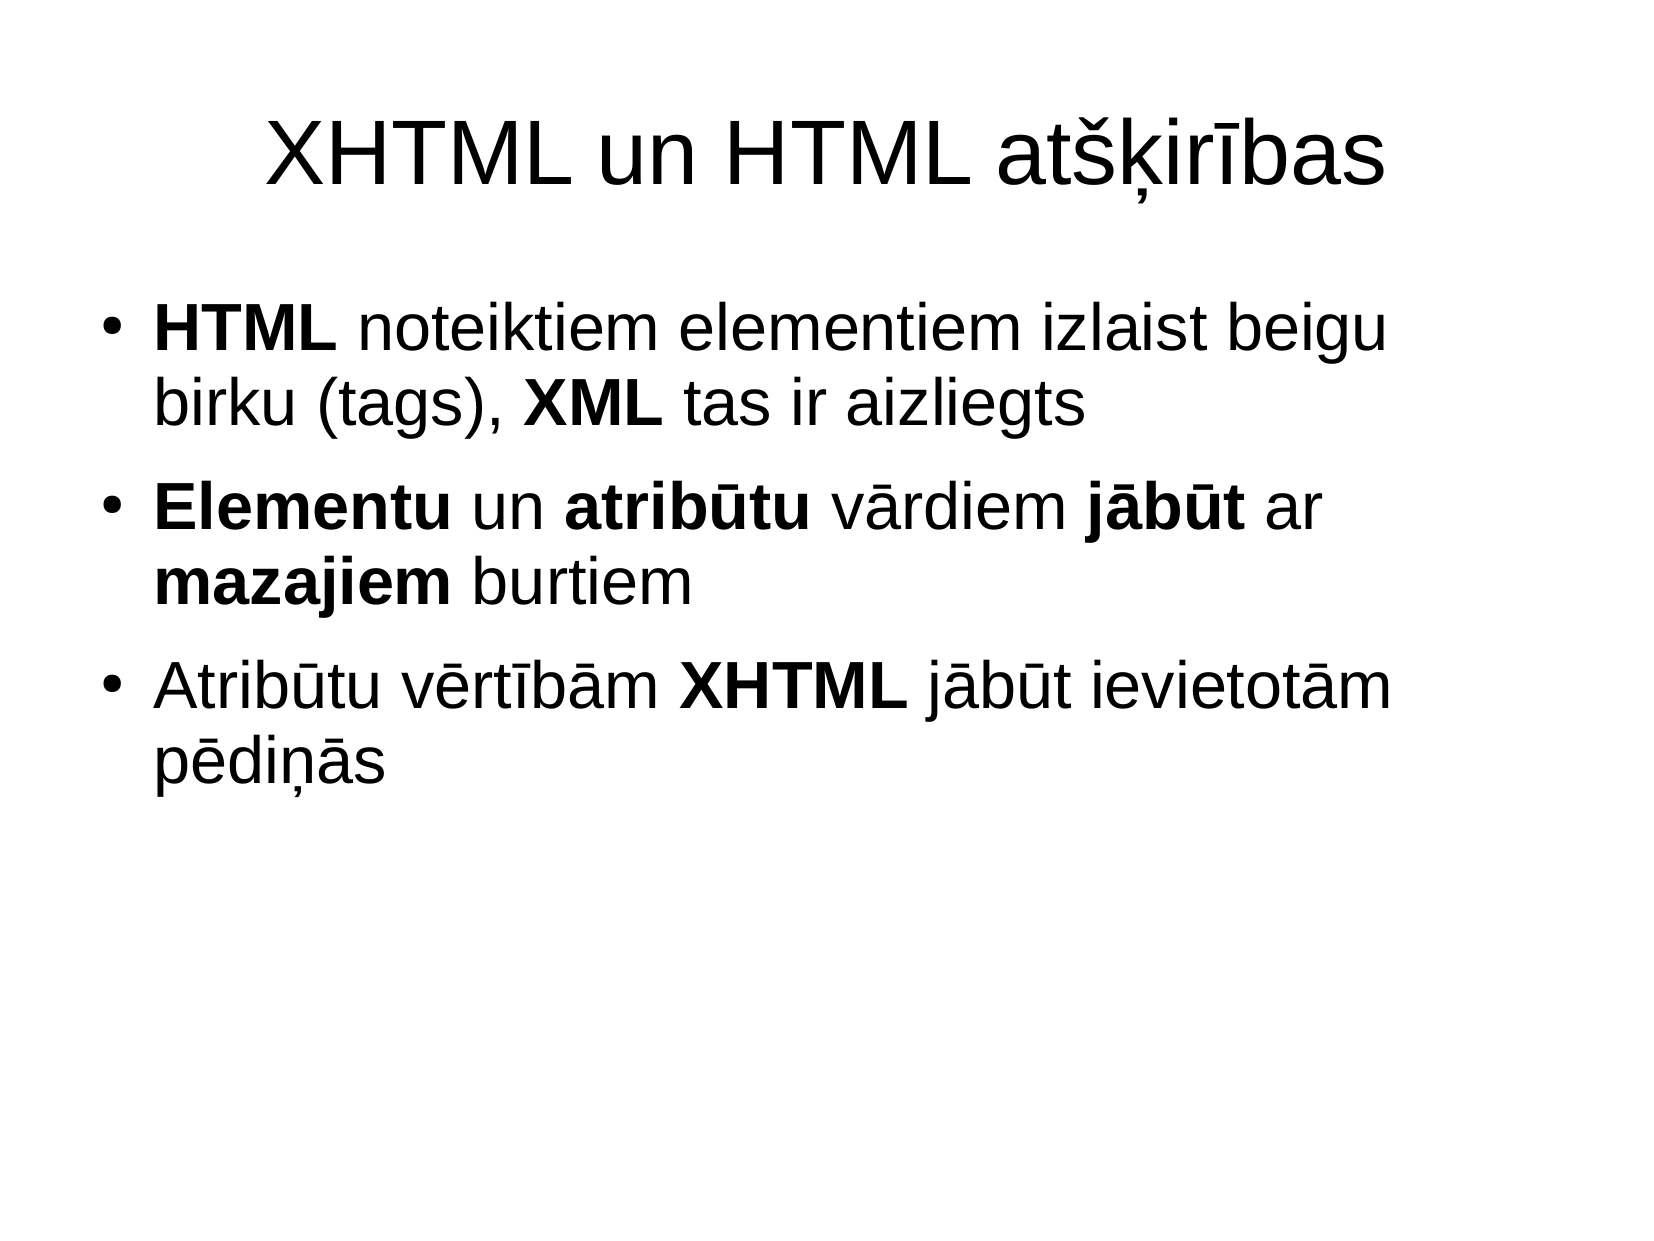

# XHTML un HTML atšķirības
HTML noteiktiem elementiem izlaist beigu birku (tags), XML tas ir aizliegts
Elementu un atribūtu vārdiem jābūt ar mazajiem burtiem
Atribūtu vērtībām XHTML jābūt ievietotām pēdiņās